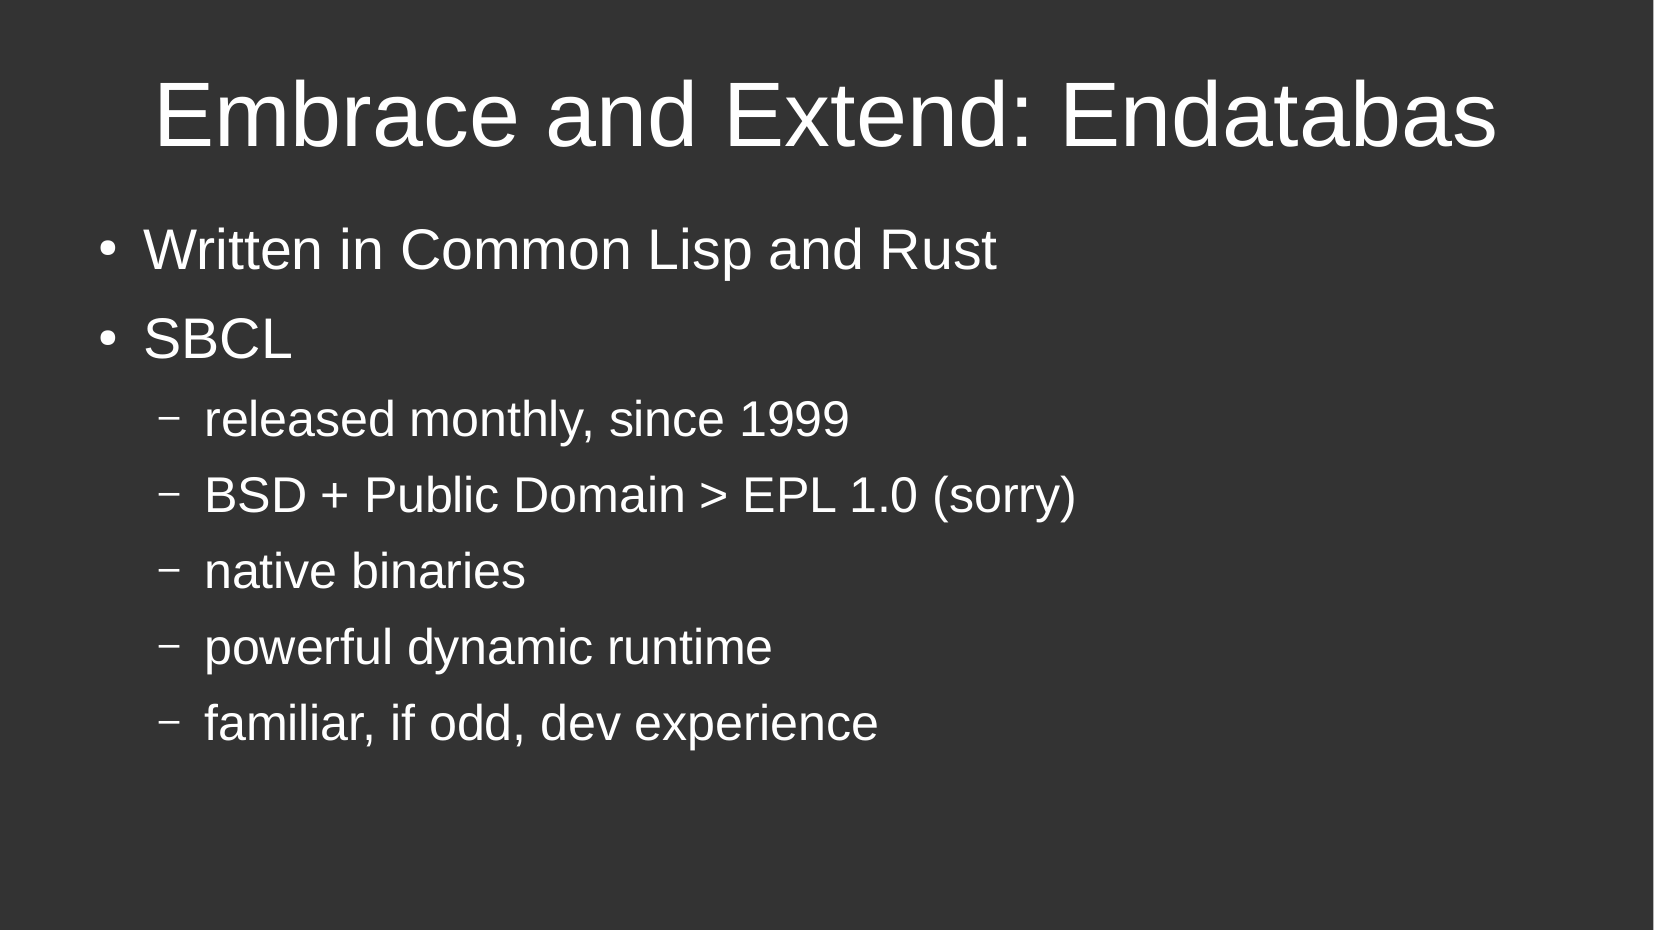

# Embrace and Extend: Endatabas
Written in Common Lisp and Rust
SBCL
released monthly, since 1999
BSD + Public Domain > EPL 1.0 (sorry)
native binaries
powerful dynamic runtime
familiar, if odd, dev experience